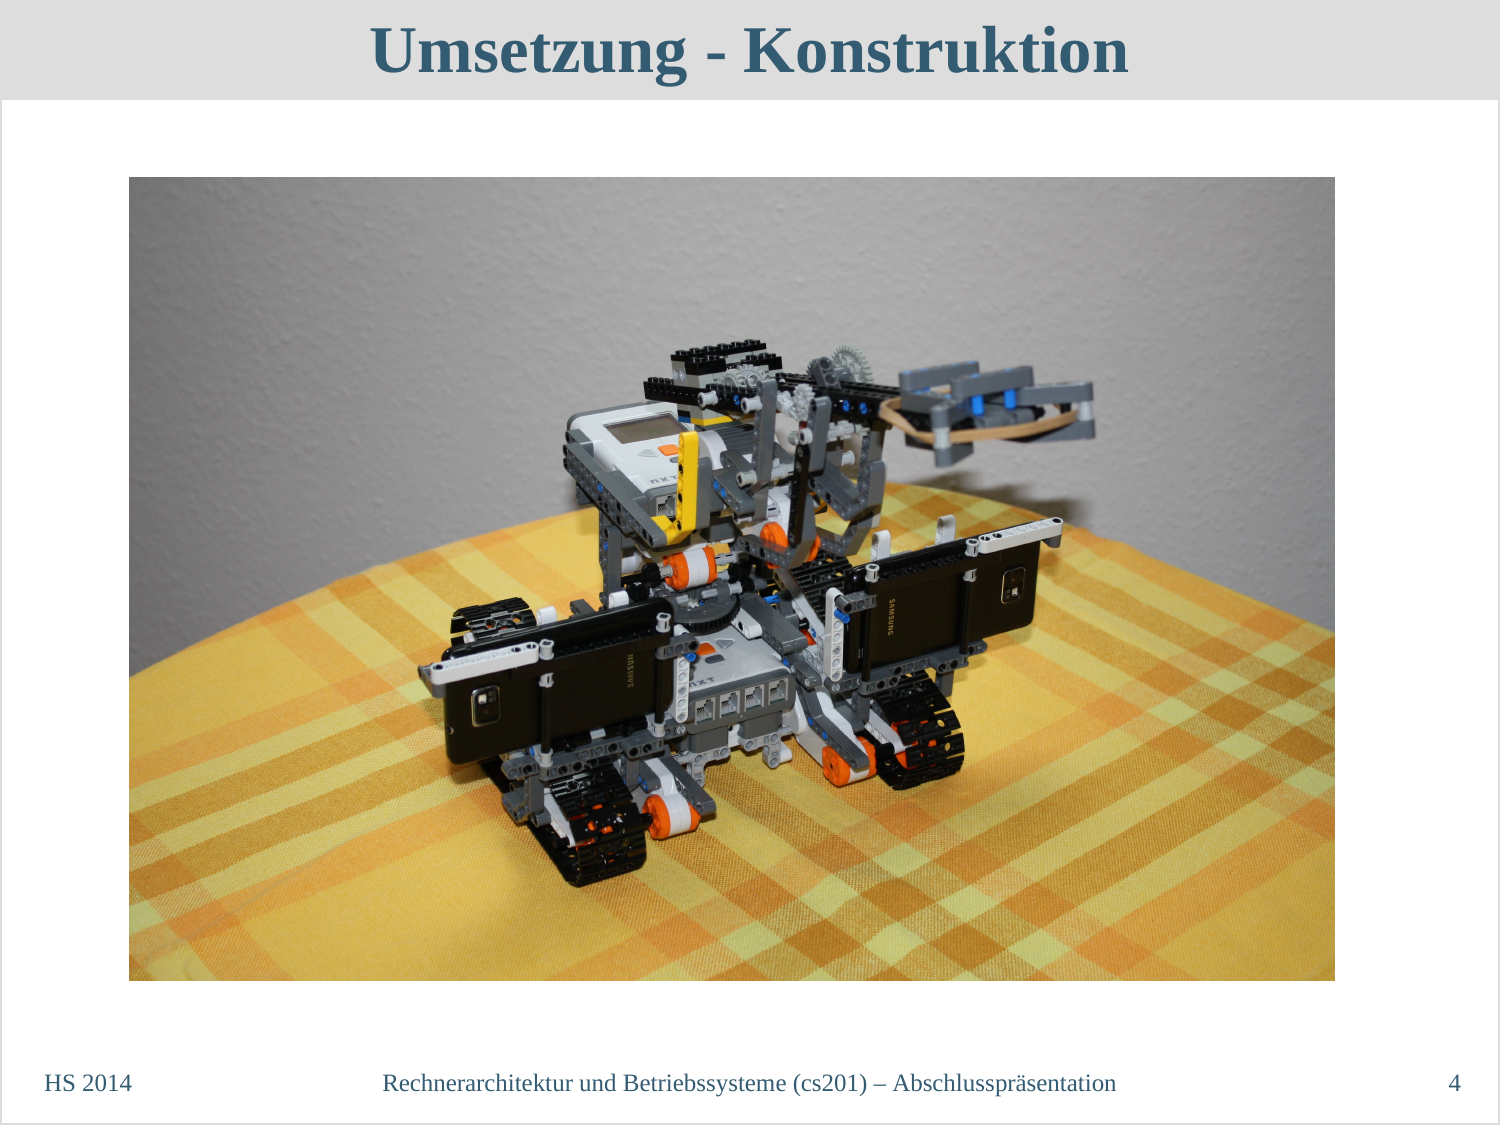

# Umsetzung - Konstruktion
HS 2014
Rechnerarchitektur und Betriebssysteme (cs201) – Abschlusspräsentation